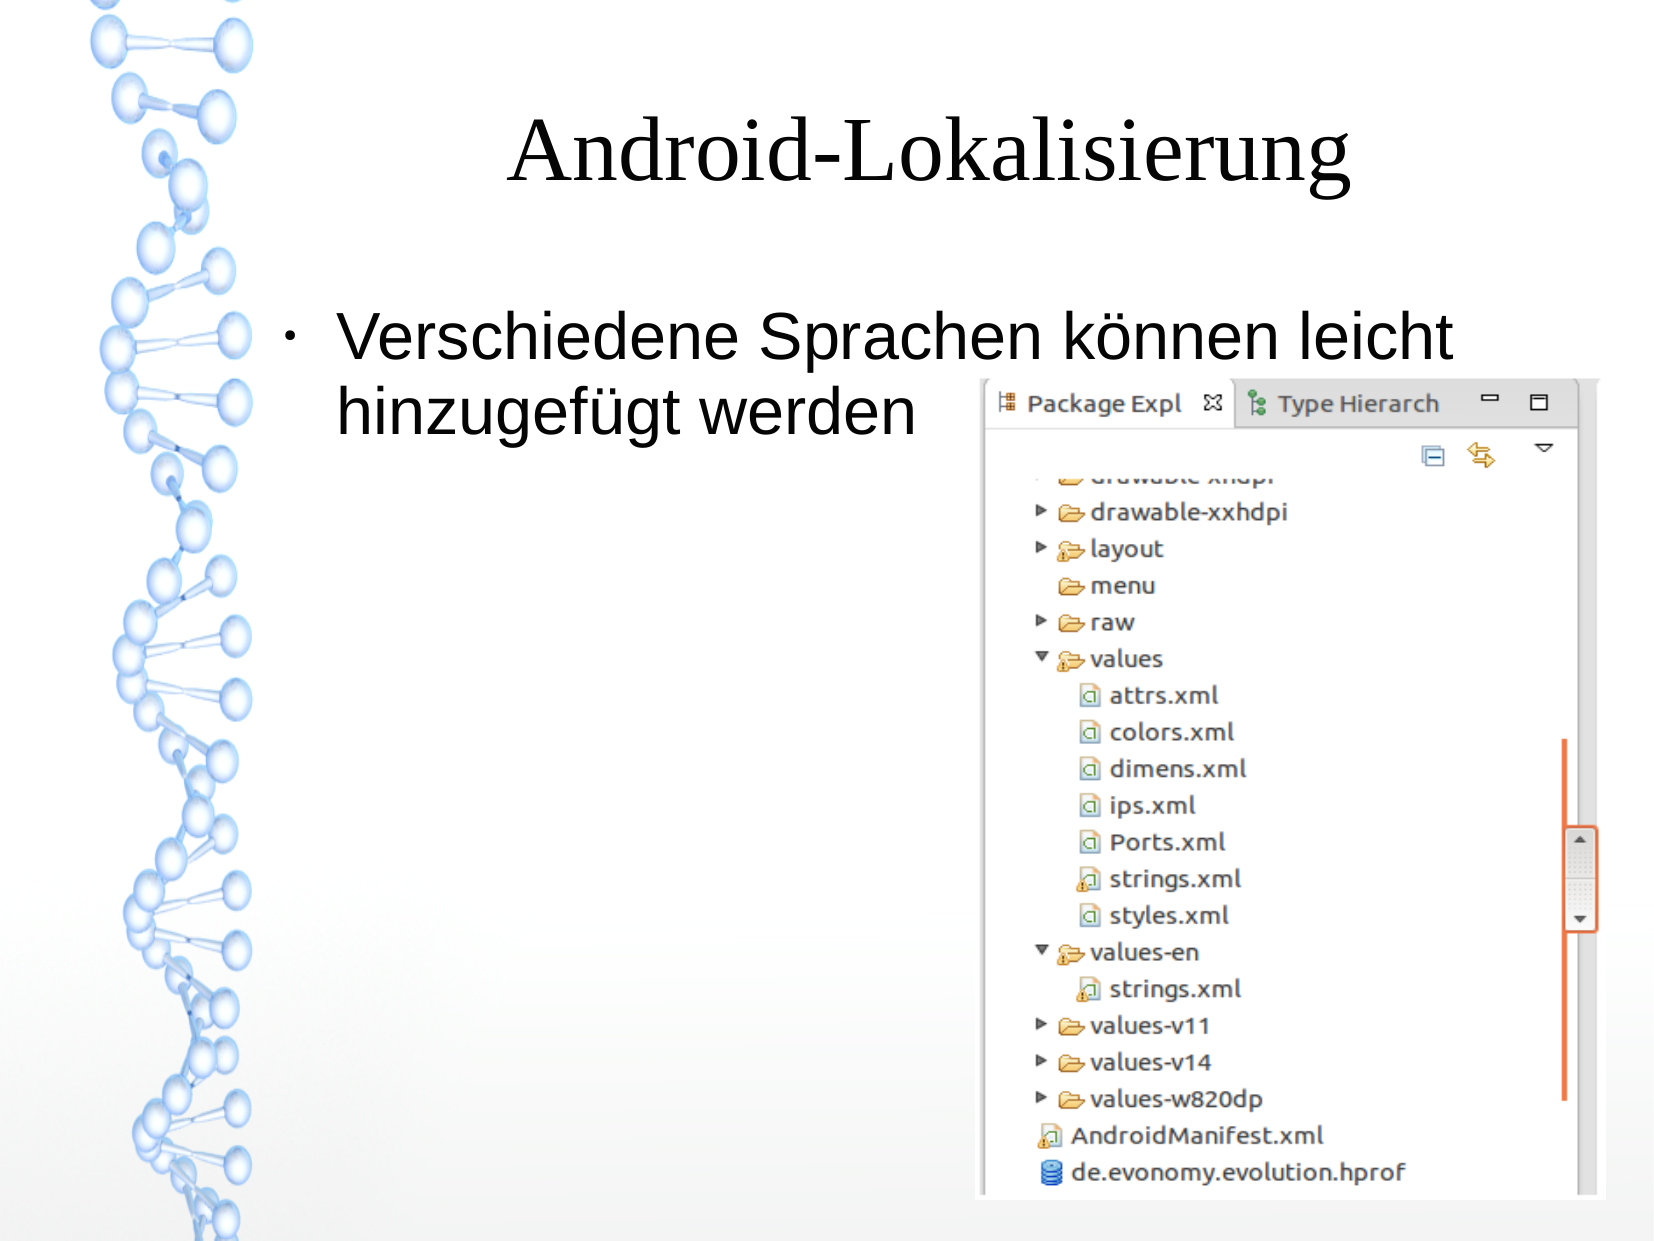

# Android-Lokalisierung
Verschiedene Sprachen können leicht hinzugefügt werden